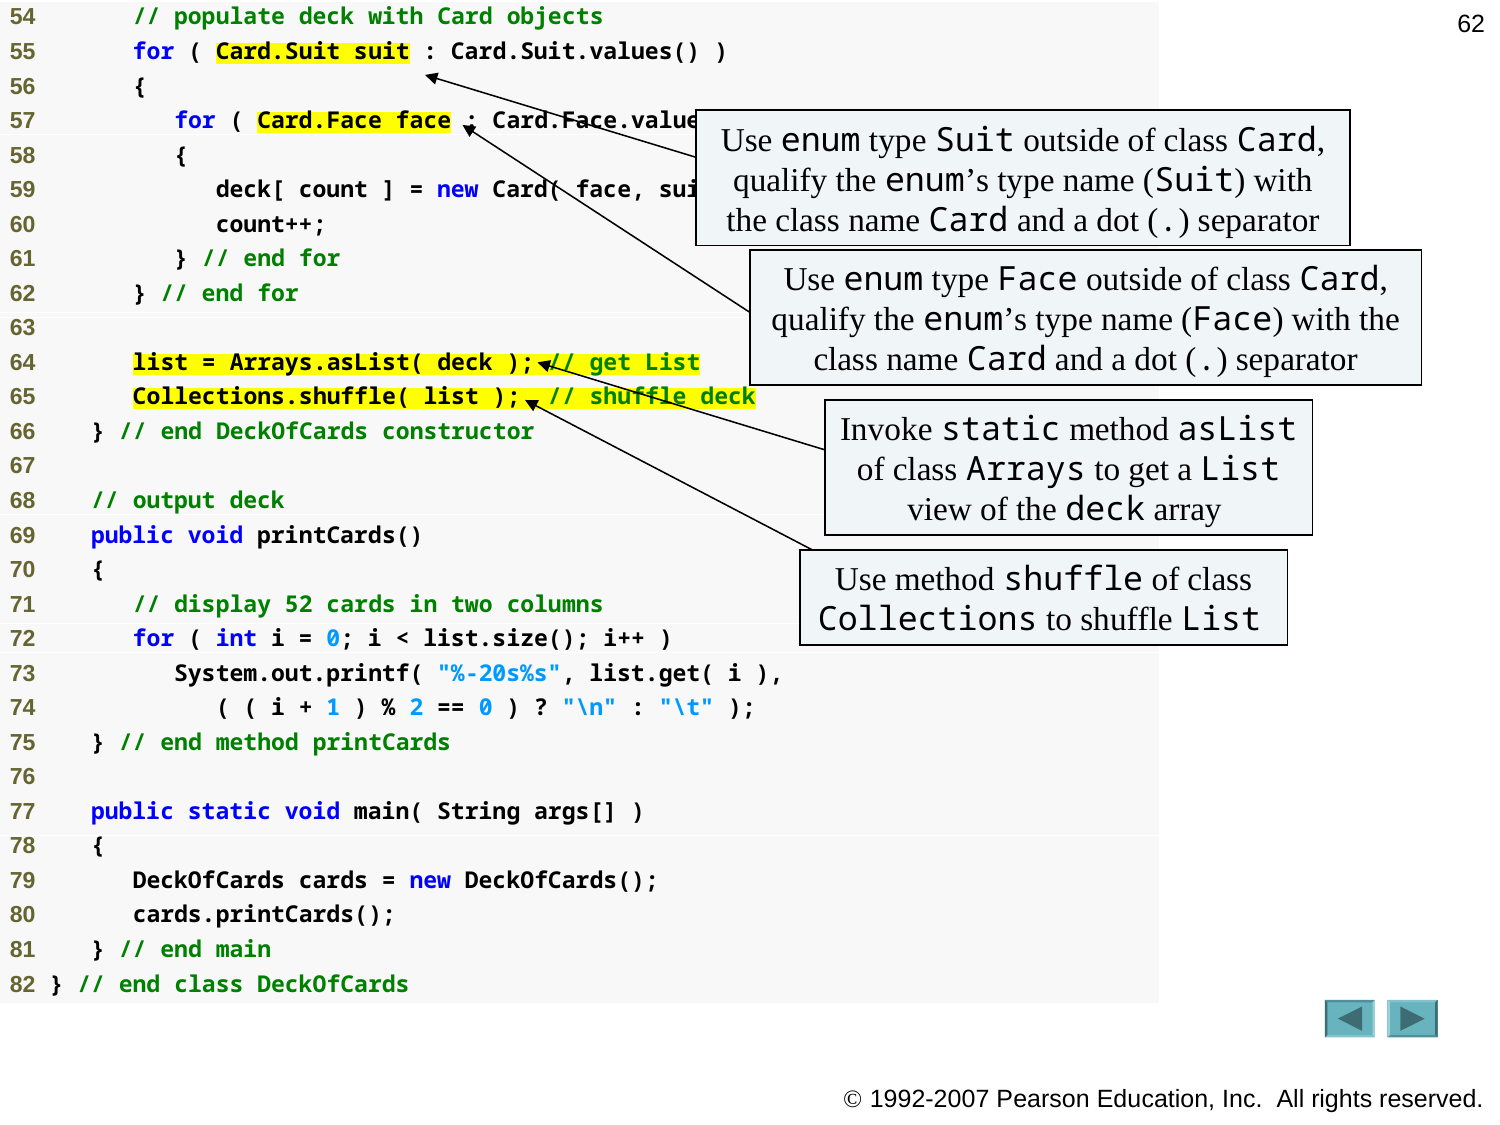

#
Use enum type Suit outside of class Card, qualify the enum’s type name (Suit) with the class name Card and a dot (.) separator
Use enum type Face outside of class Card, qualify the enum’s type name (Face) with the class name Card and a dot (.) separator
Invoke static method asList of class Arrays to get a List view of the deck array
Use method shuffle of class Collections to shuffle List